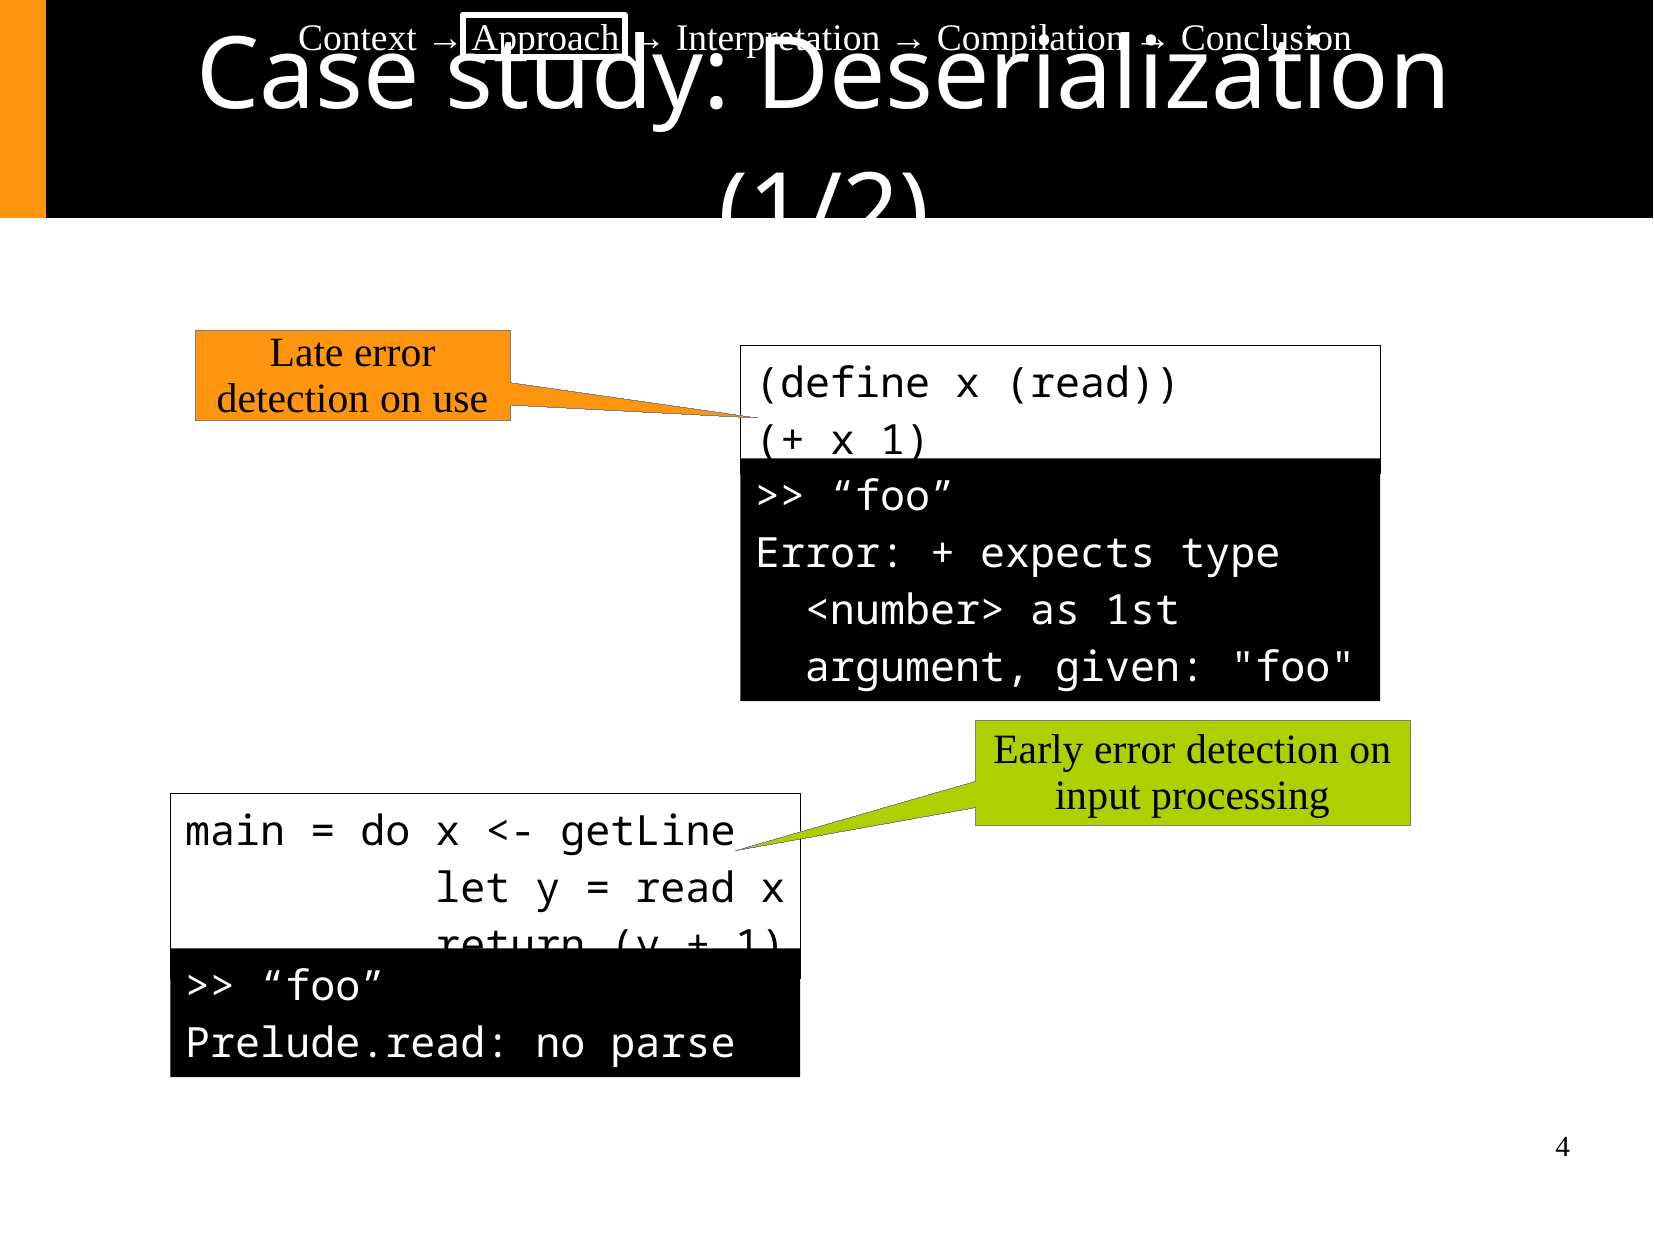

# Case study: Deserialization (1/2)
Late error detection on use
(define x (read))
(+ x 1)
>> “foo”
Error: + expects type
 as 1st
 argument, given: "foo"
Early error detection on input processing
main = do x <- getLine
 let y = read x
 return (y + 1)
>> “foo”
Prelude.read: no parse
4